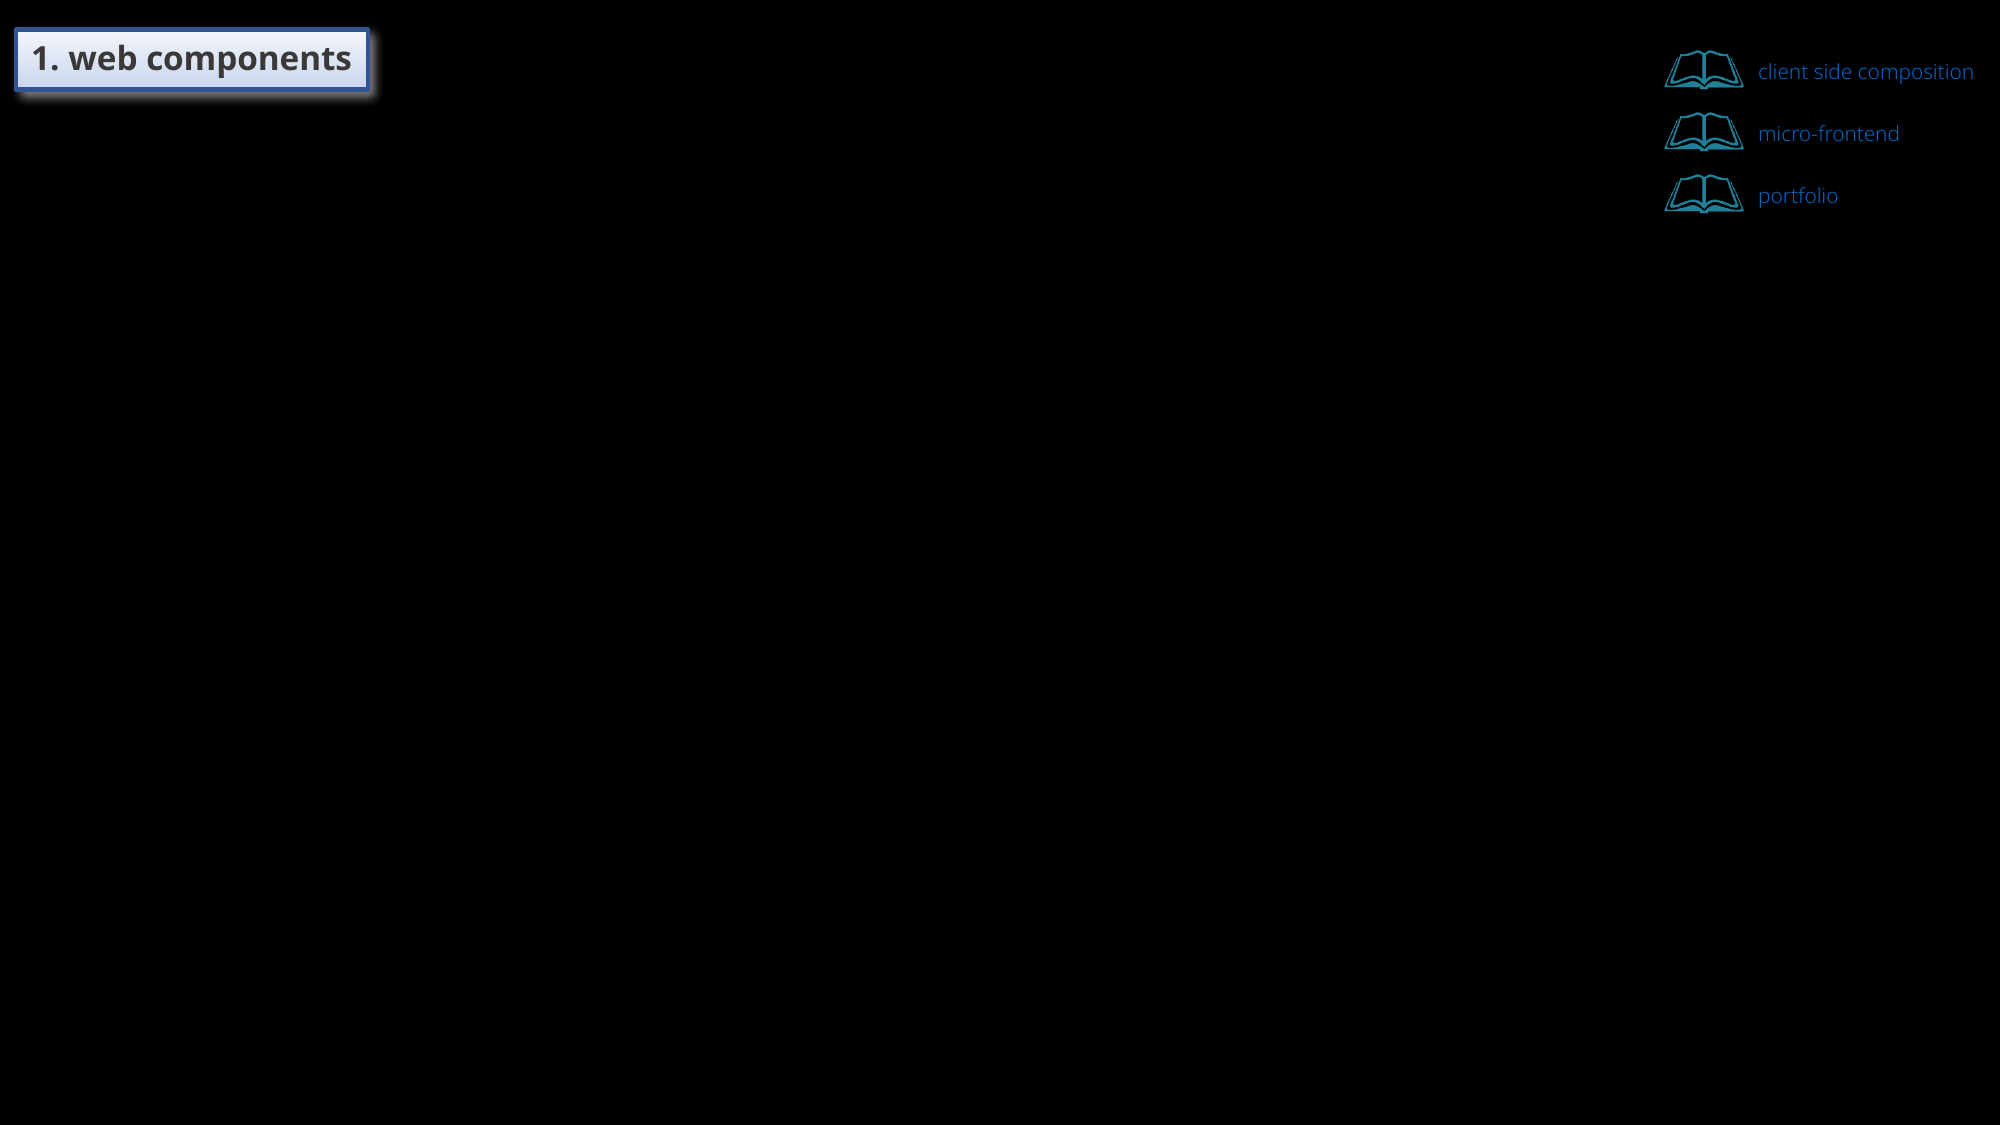

# 1. web components
client side composition
micro-frontend
portfolio